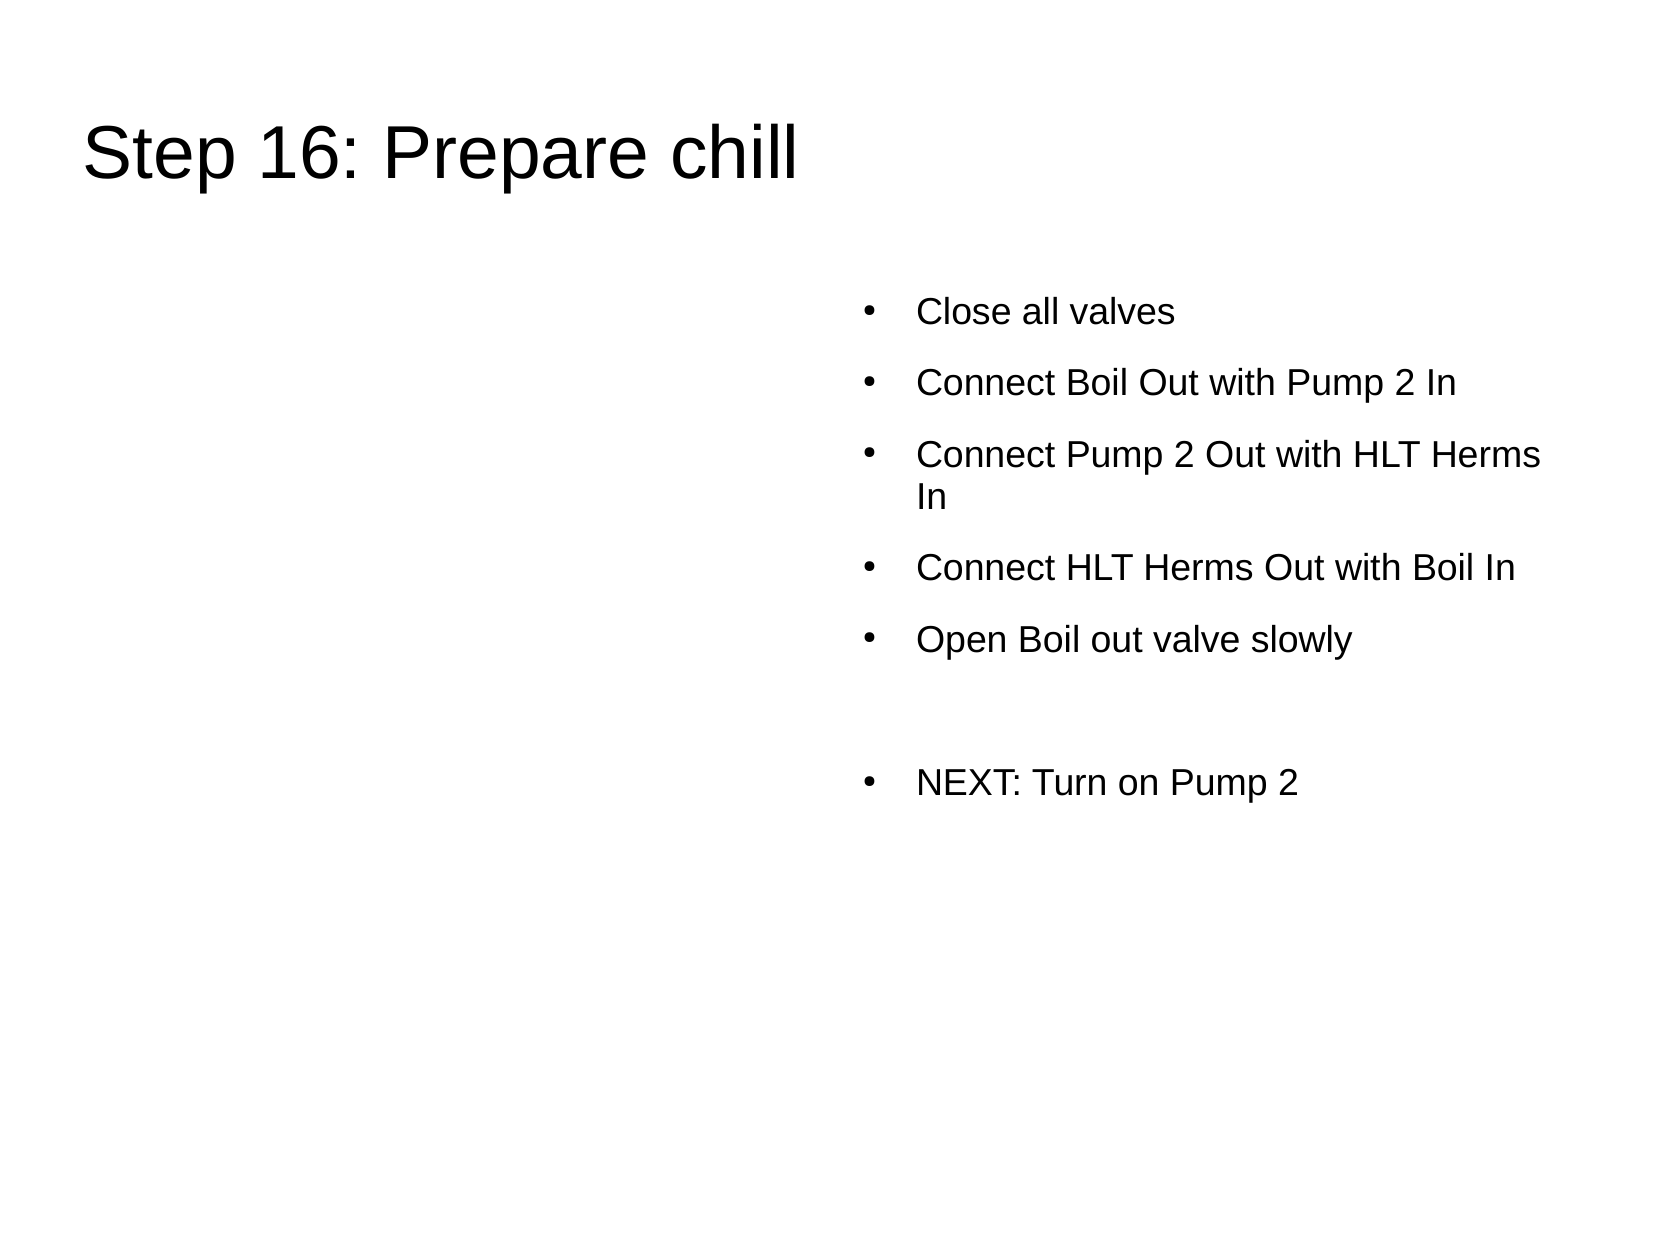

# Step 16: Prepare chill
Close all valves
Connect Boil Out with Pump 2 In
Connect Pump 2 Out with HLT Herms In
Connect HLT Herms Out with Boil In
Open Boil out valve slowly
NEXT: Turn on Pump 2